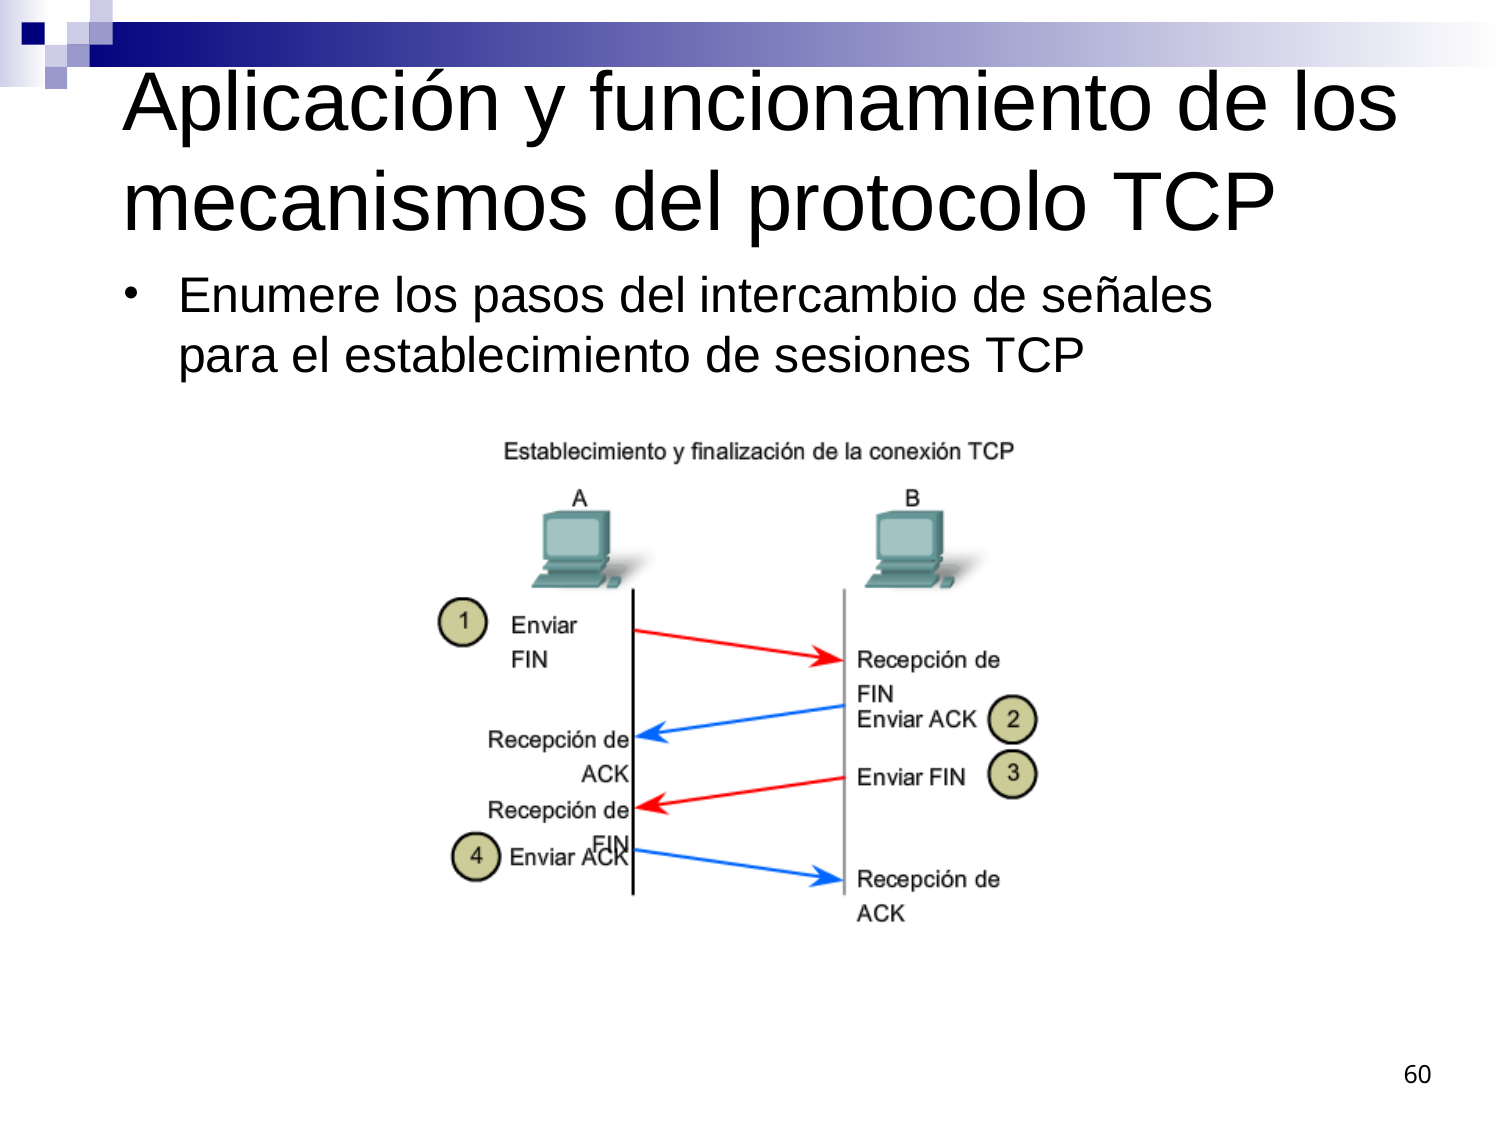

Aplicación y funcionamiento de los mecanismos del protocolo TCP
Enumere los pasos del intercambio de señales para el establecimiento de sesiones TCP